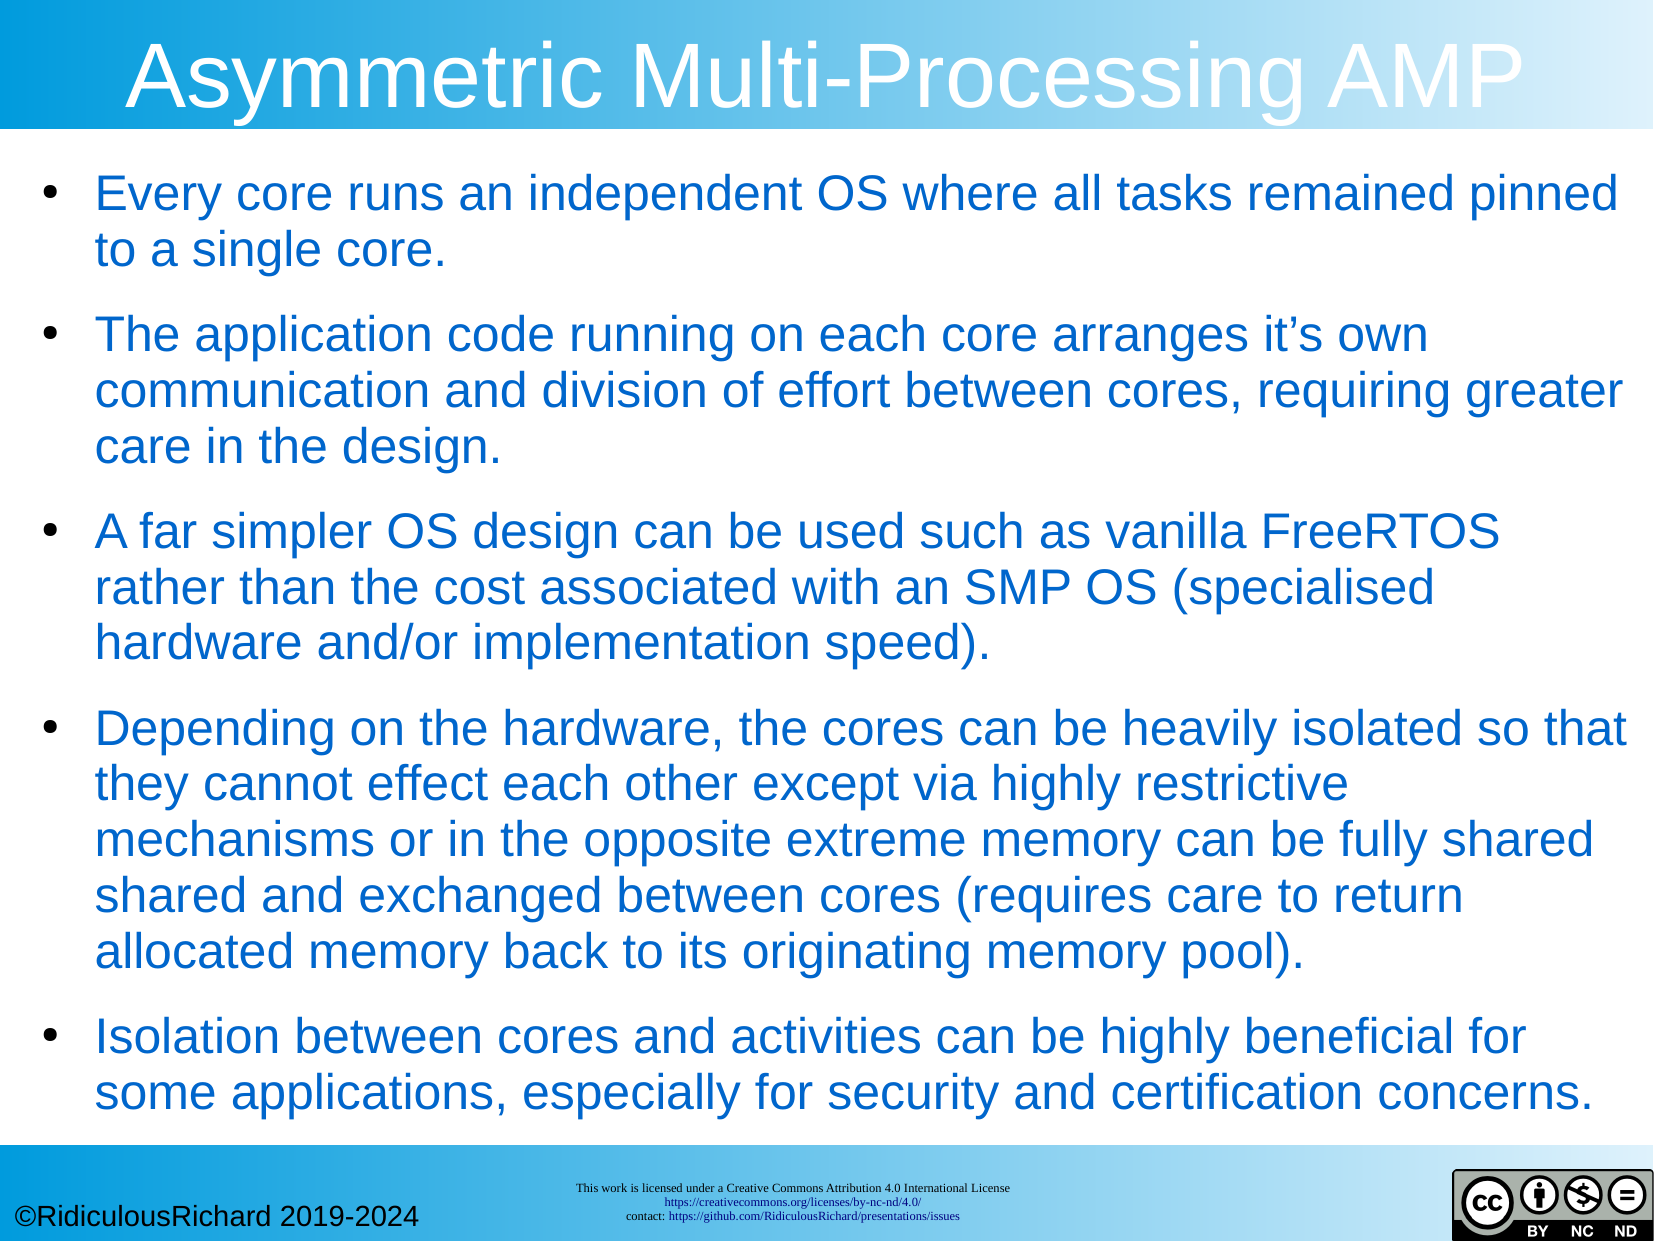

# Asymmetric Multi-Processing AMP
Every core runs an independent OS where all tasks remained pinned to a single core.
The application code running on each core arranges it’s own communication and division of effort between cores, requiring greater care in the design.
A far simpler OS design can be used such as vanilla FreeRTOS rather than the cost associated with an SMP OS (specialised hardware and/or implementation speed).
Depending on the hardware, the cores can be heavily isolated so that they cannot effect each other except via highly restrictive mechanisms or in the opposite extreme memory can be fully shared shared and exchanged between cores (requires care to return allocated memory back to its originating memory pool).
Isolation between cores and activities can be highly beneficial for some applications, especially for security and certification concerns.